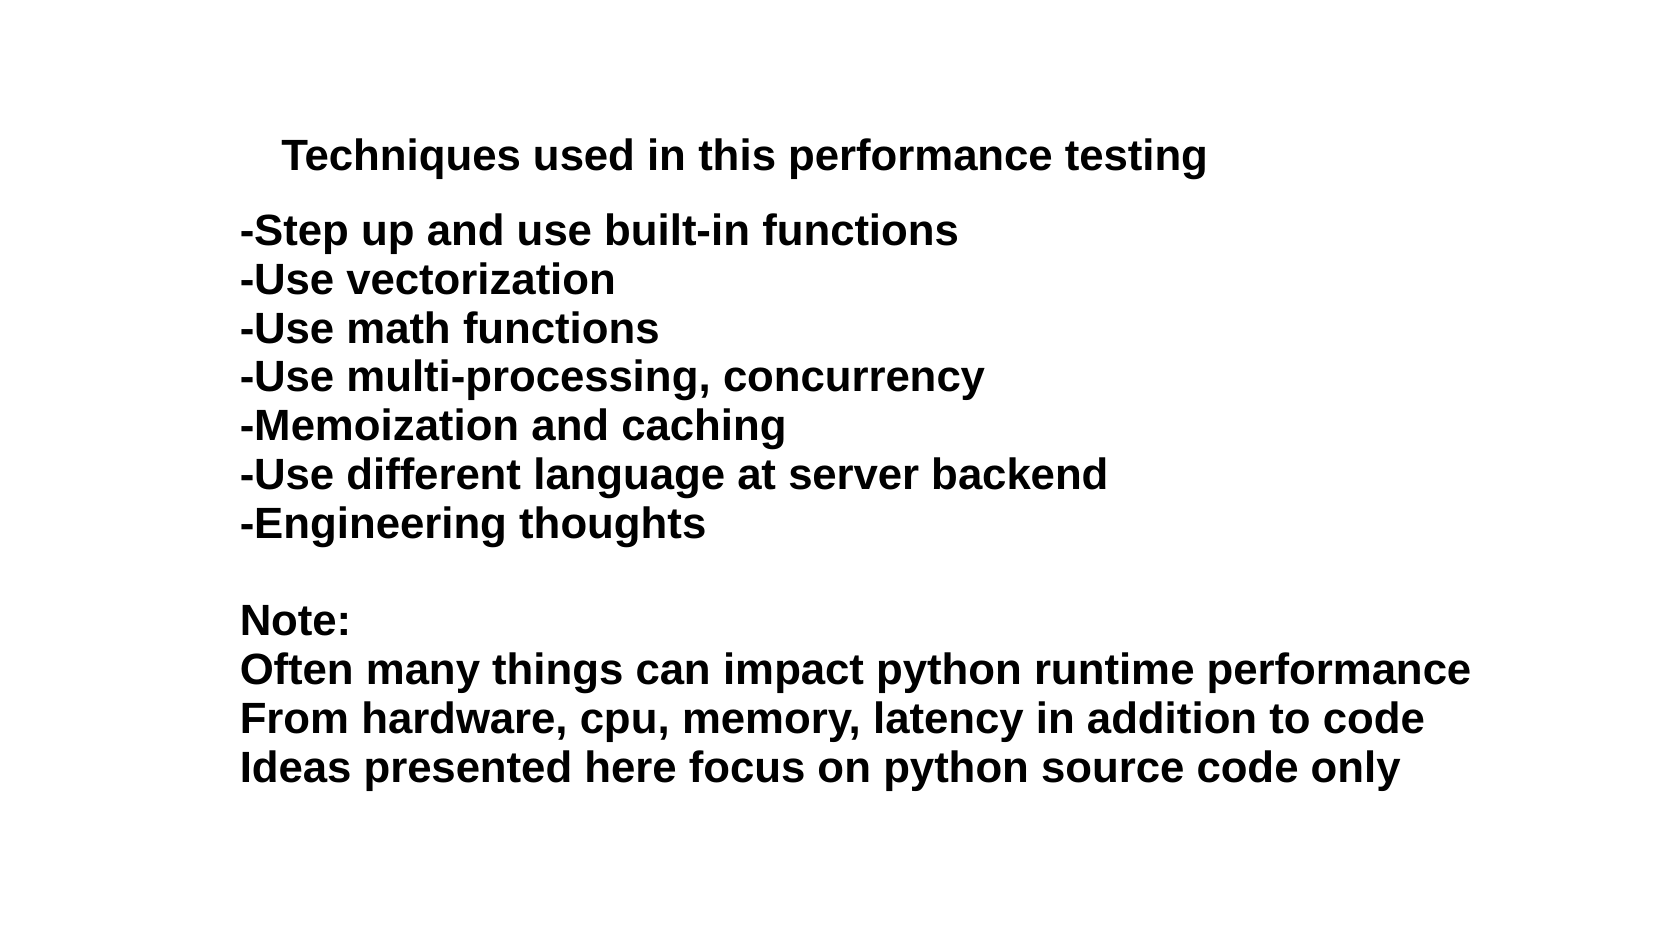

Techniques used in this performance testing
-Step up and use built-in functions
-Use vectorization
-Use math functions
-Use multi-processing, concurrency
-Memoization and caching
-Use different language at server backend
-Engineering thoughts
Note:
Often many things can impact python runtime performance
From hardware, cpu, memory, latency in addition to code
Ideas presented here focus on python source code only